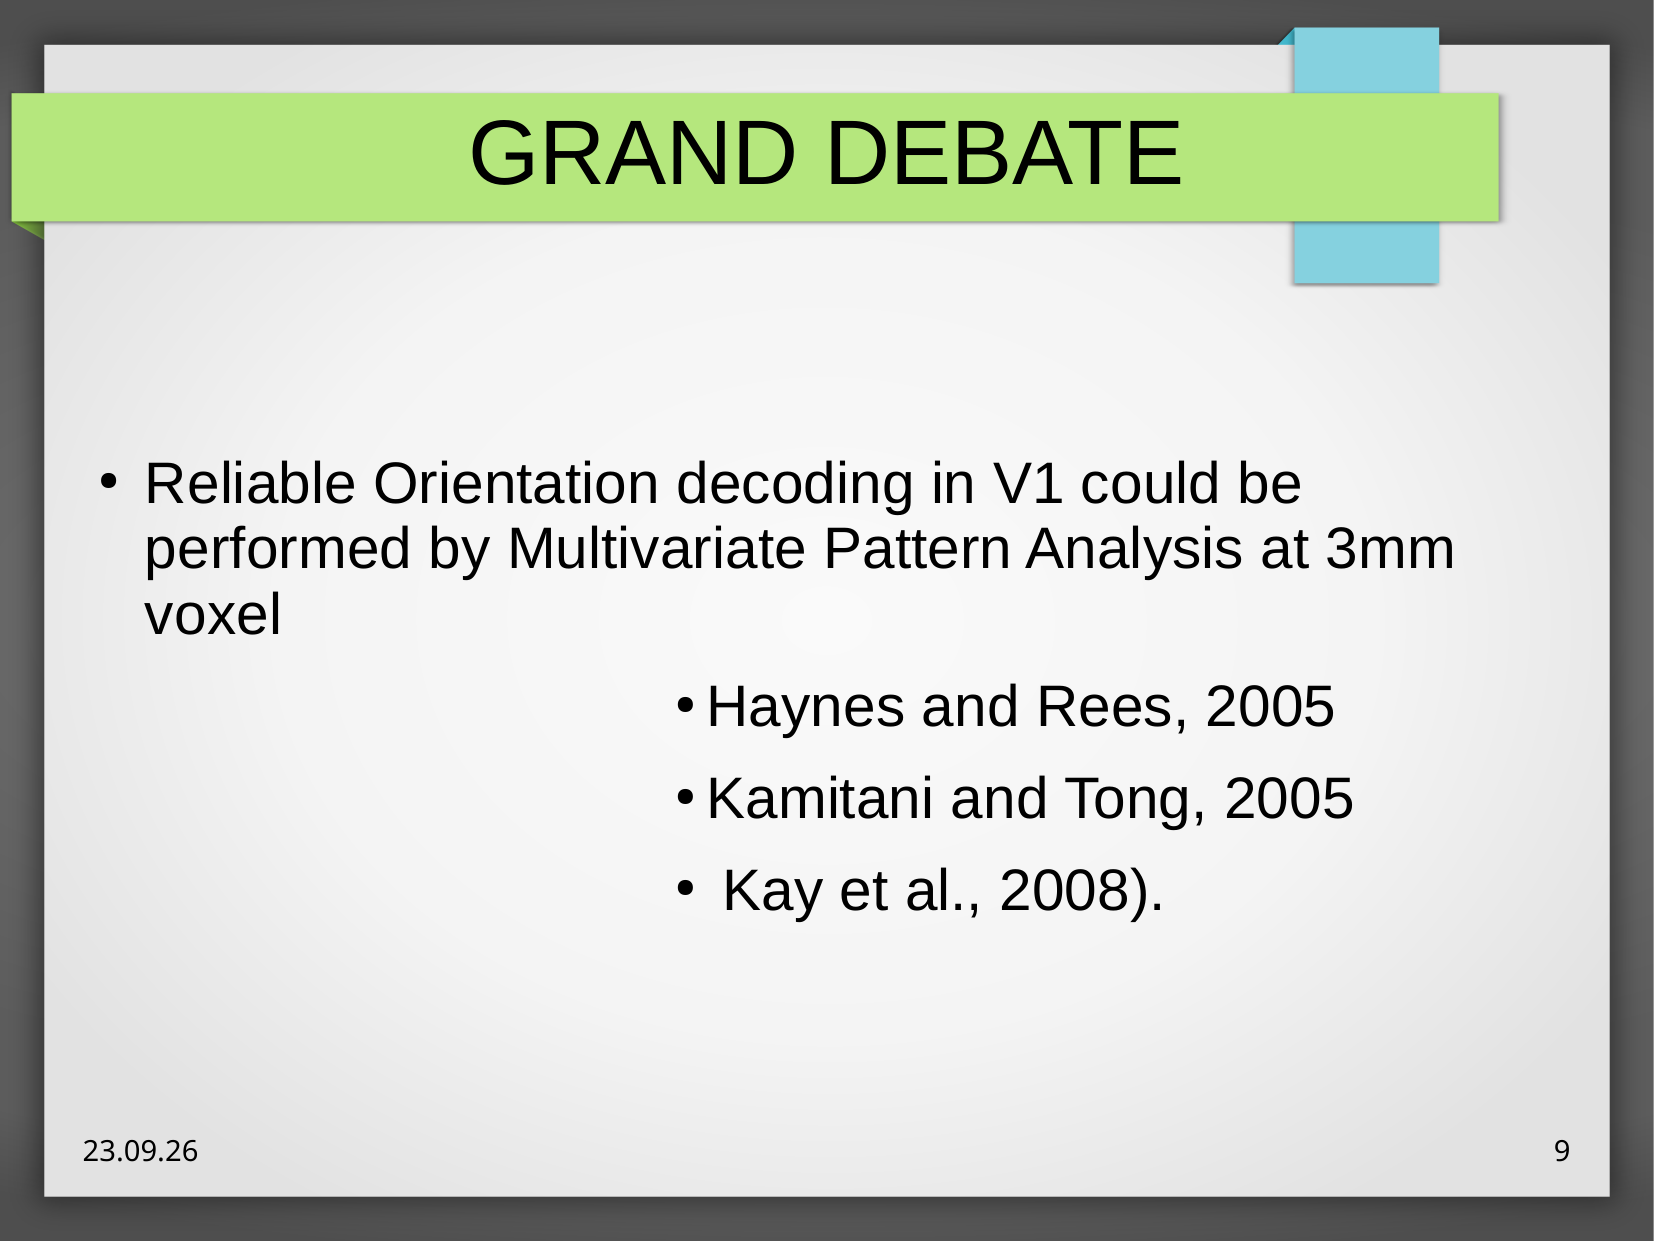

# GRAND DEBATE
Reliable Orientation decoding in V1 could be performed by Multivariate Pattern Analysis at 3mm voxel
Haynes and Rees, 2005
Kamitani and Tong, 2005
 Kay et al., 2008).
9